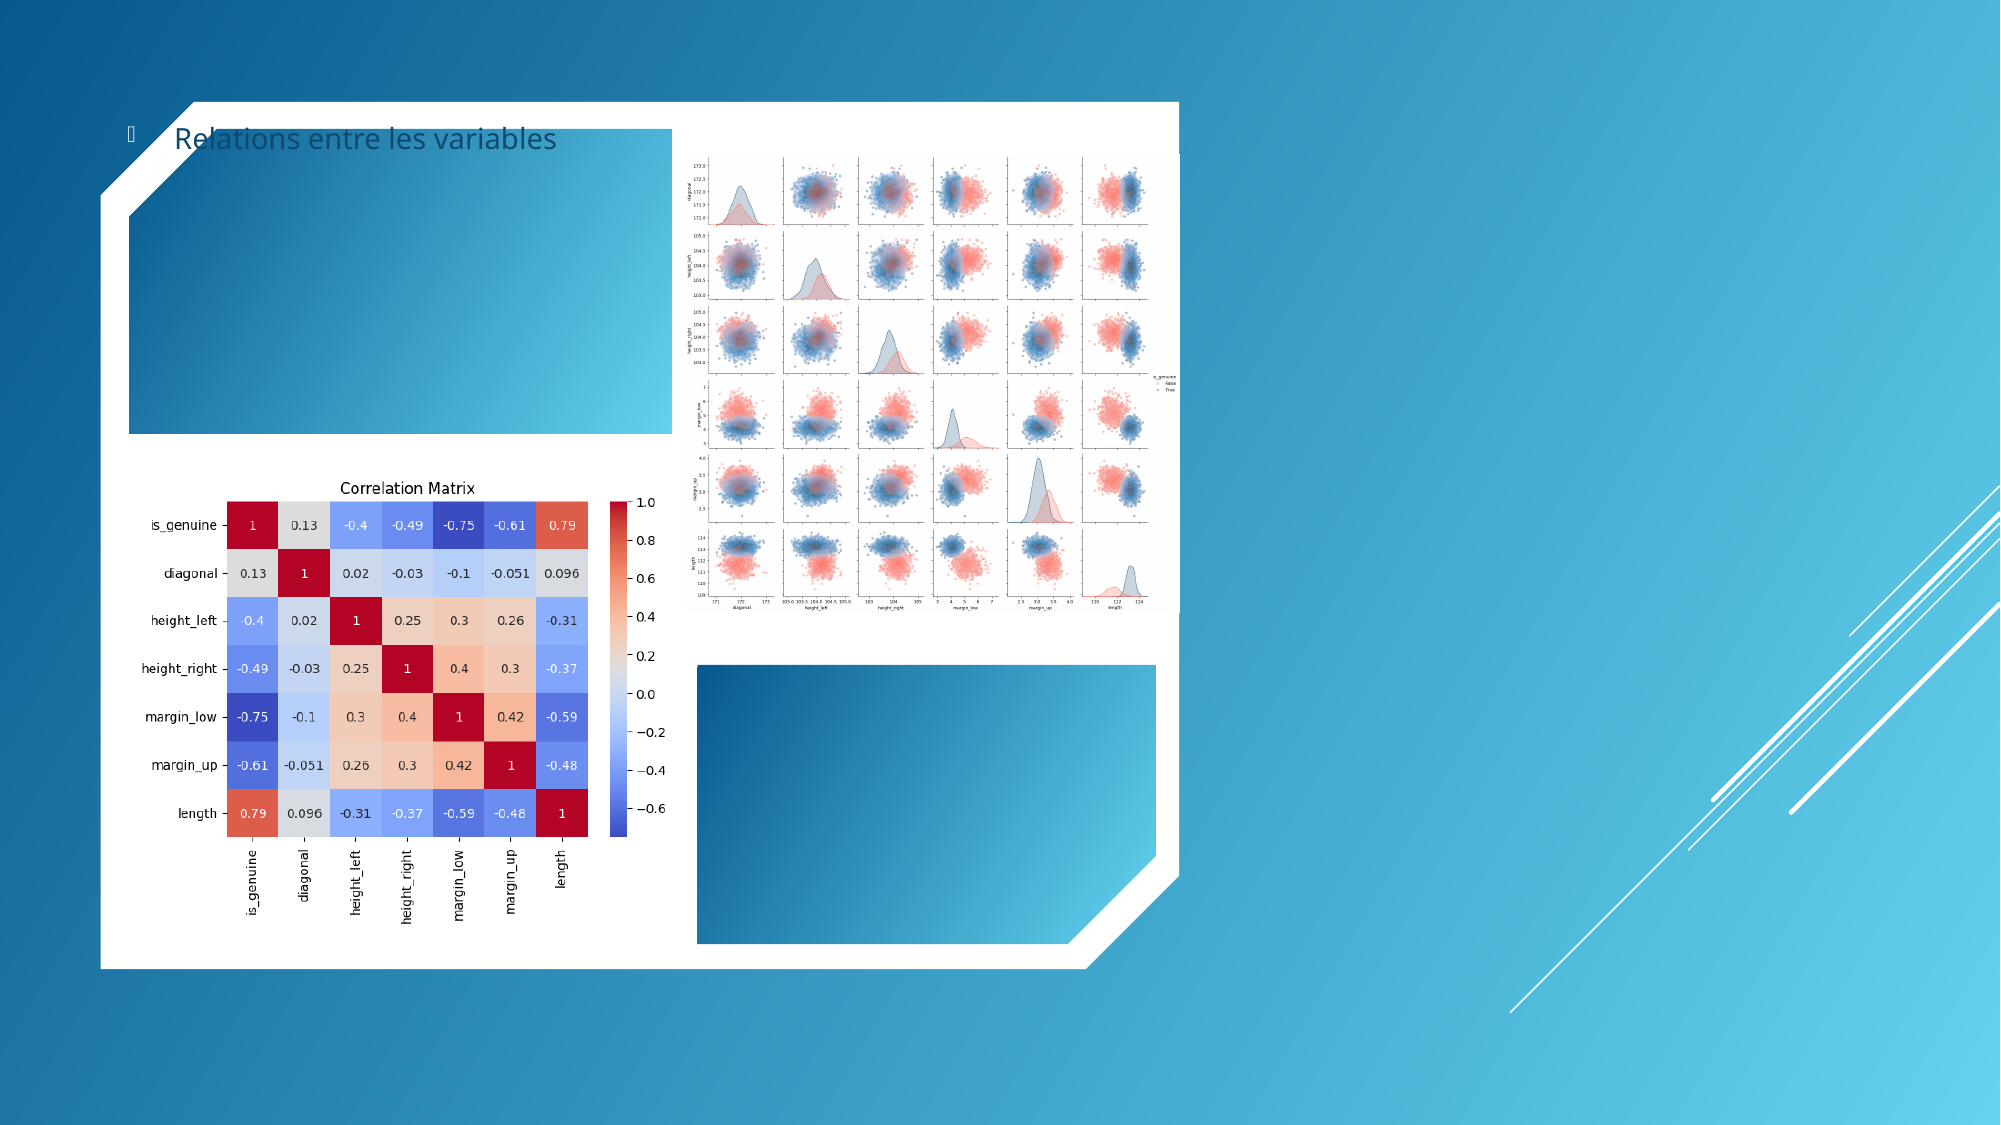

Relations entre les variables
# Exploration des Données